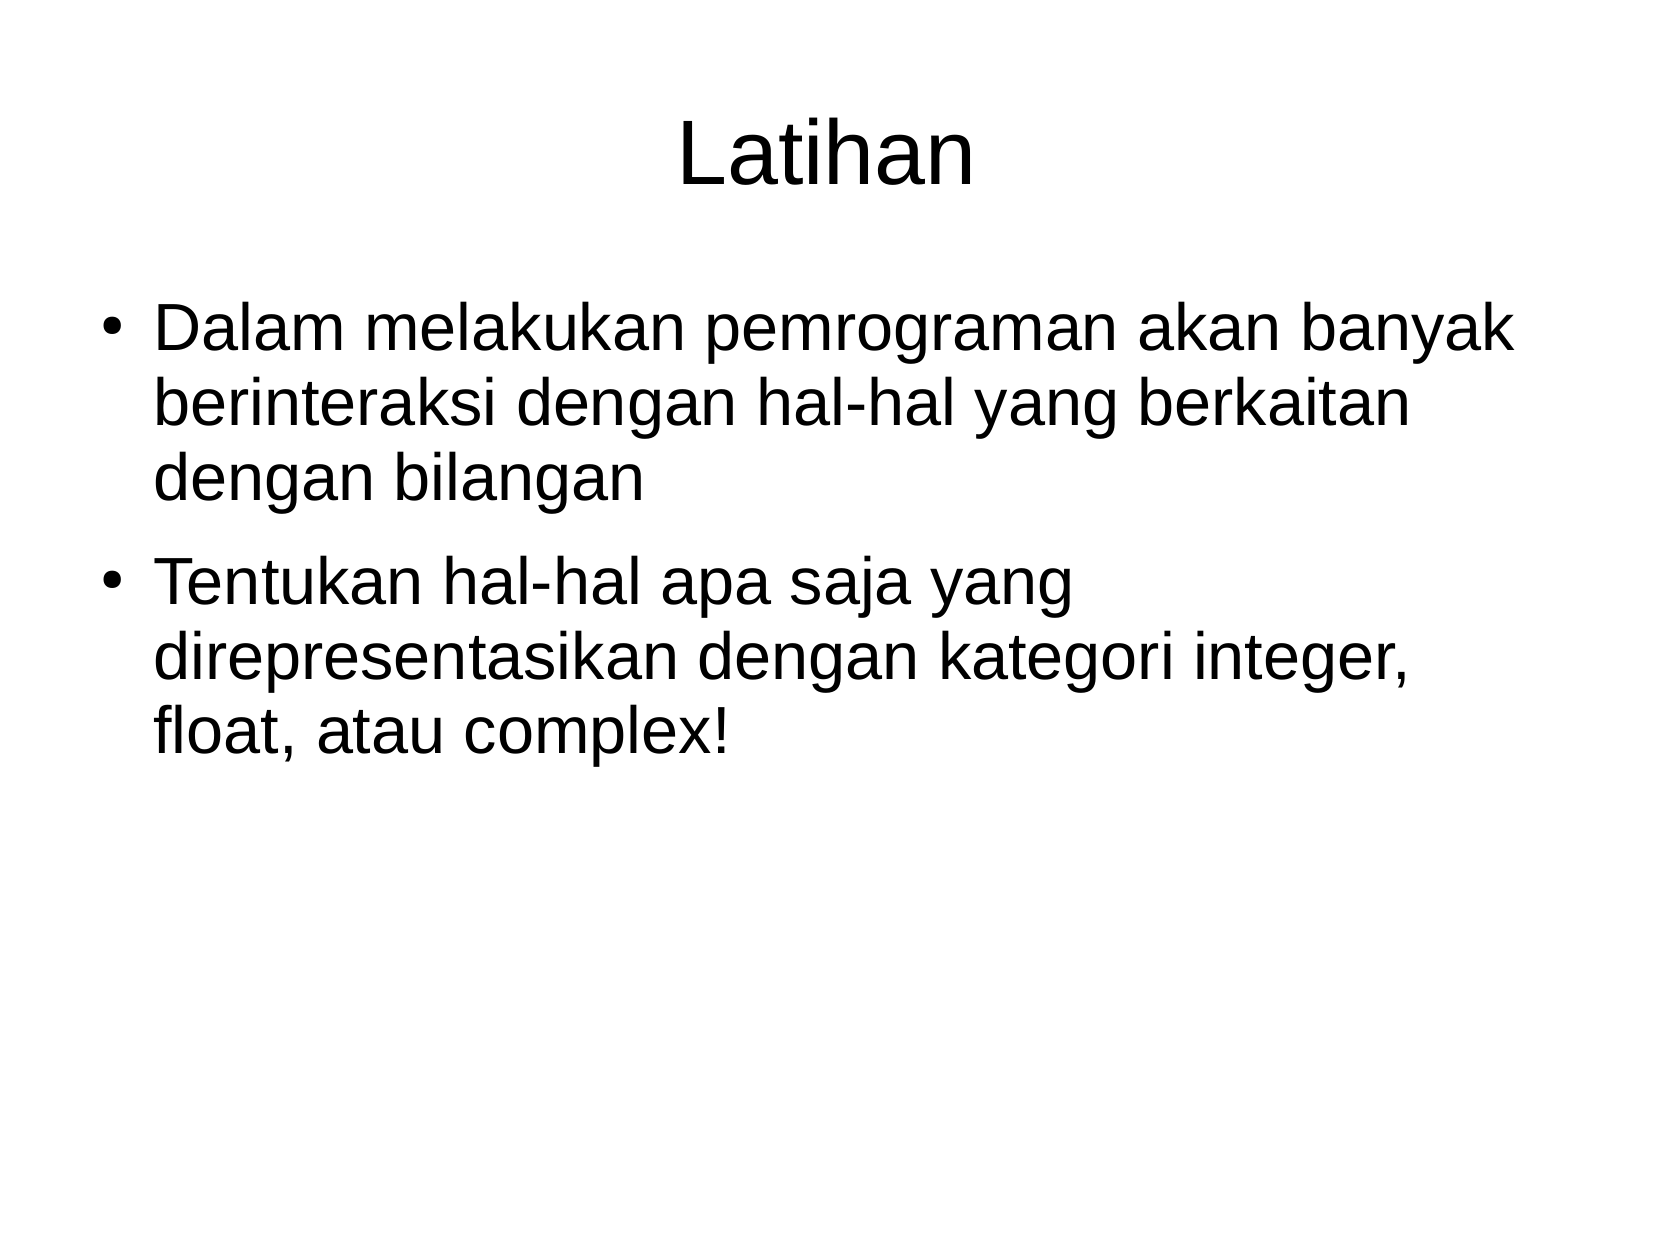

# Latihan
Dalam melakukan pemrograman akan banyak berinteraksi dengan hal-hal yang berkaitan dengan bilangan
Tentukan hal-hal apa saja yang direpresentasikan dengan kategori integer, float, atau complex!